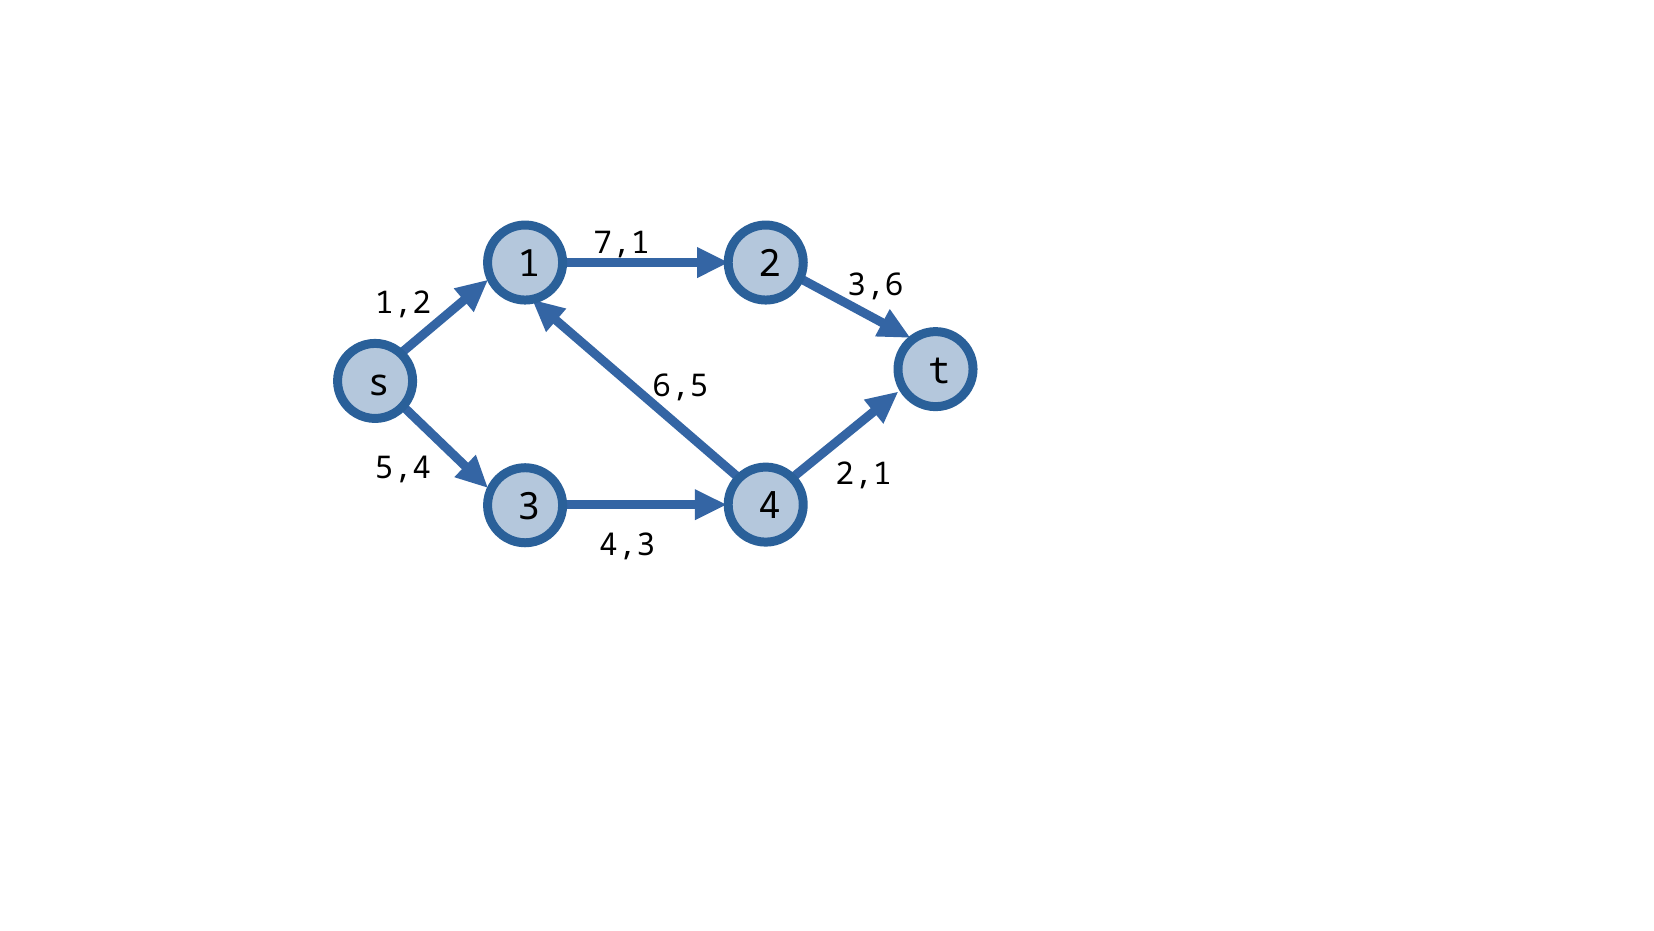

7,1
1
2
3,6
1,2
t
s
6,5
5,4
2,1
4
3
4,3